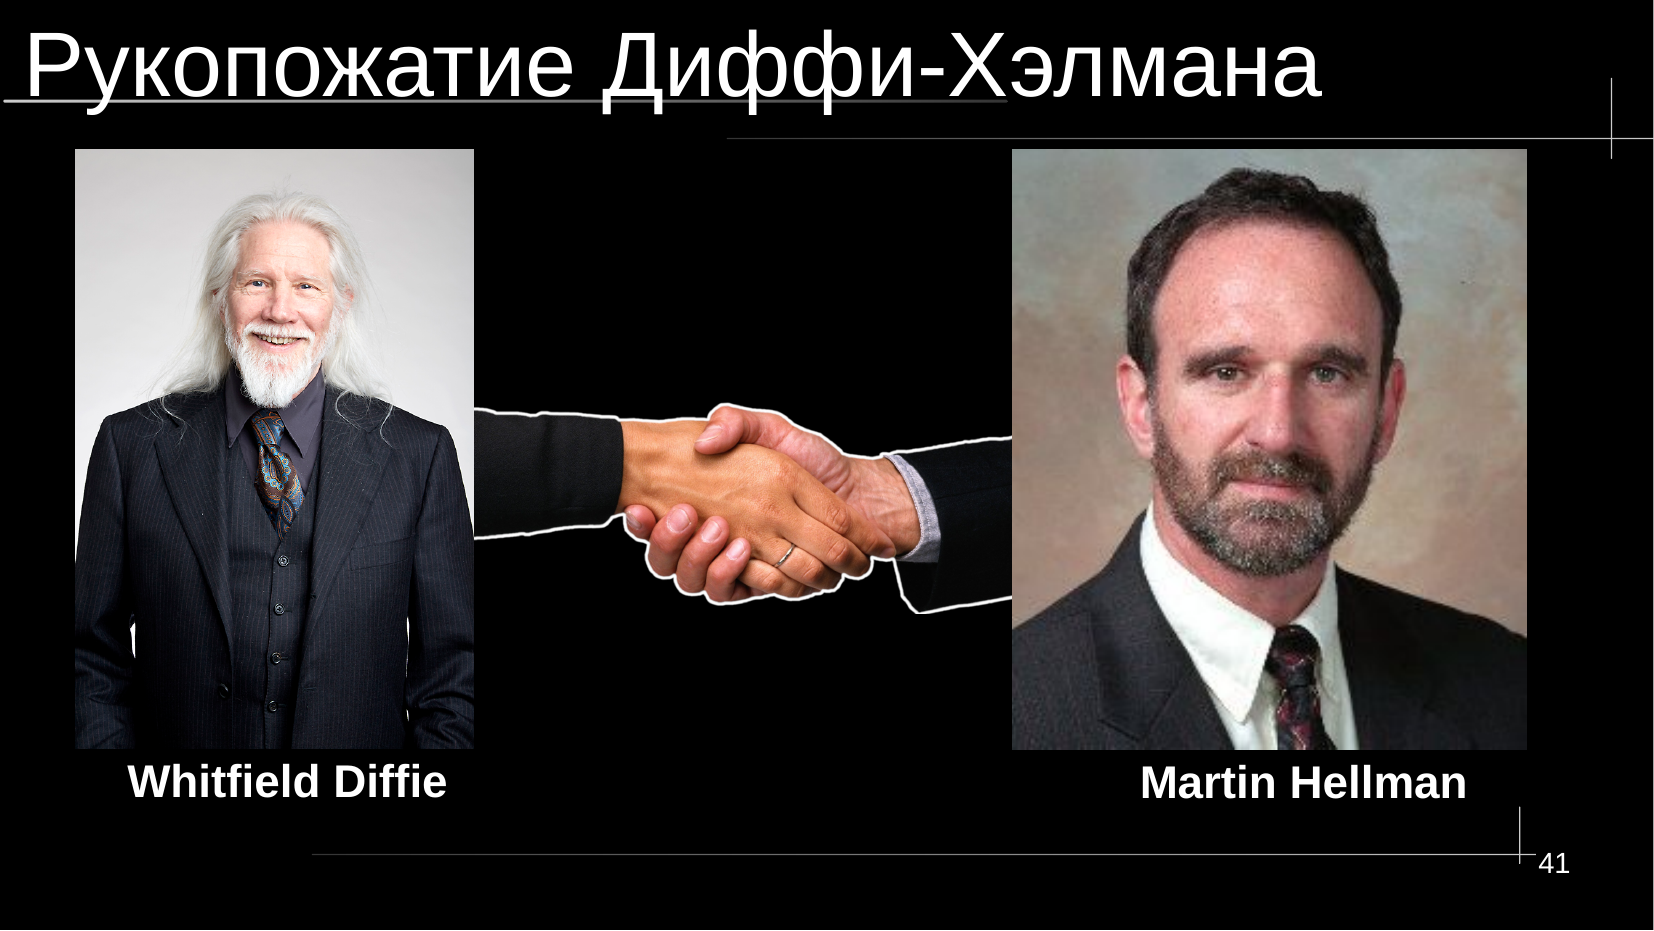

# Рукопожатие Диффи-Хэлмана
Whitfield Diffie
Martin Hellman
41